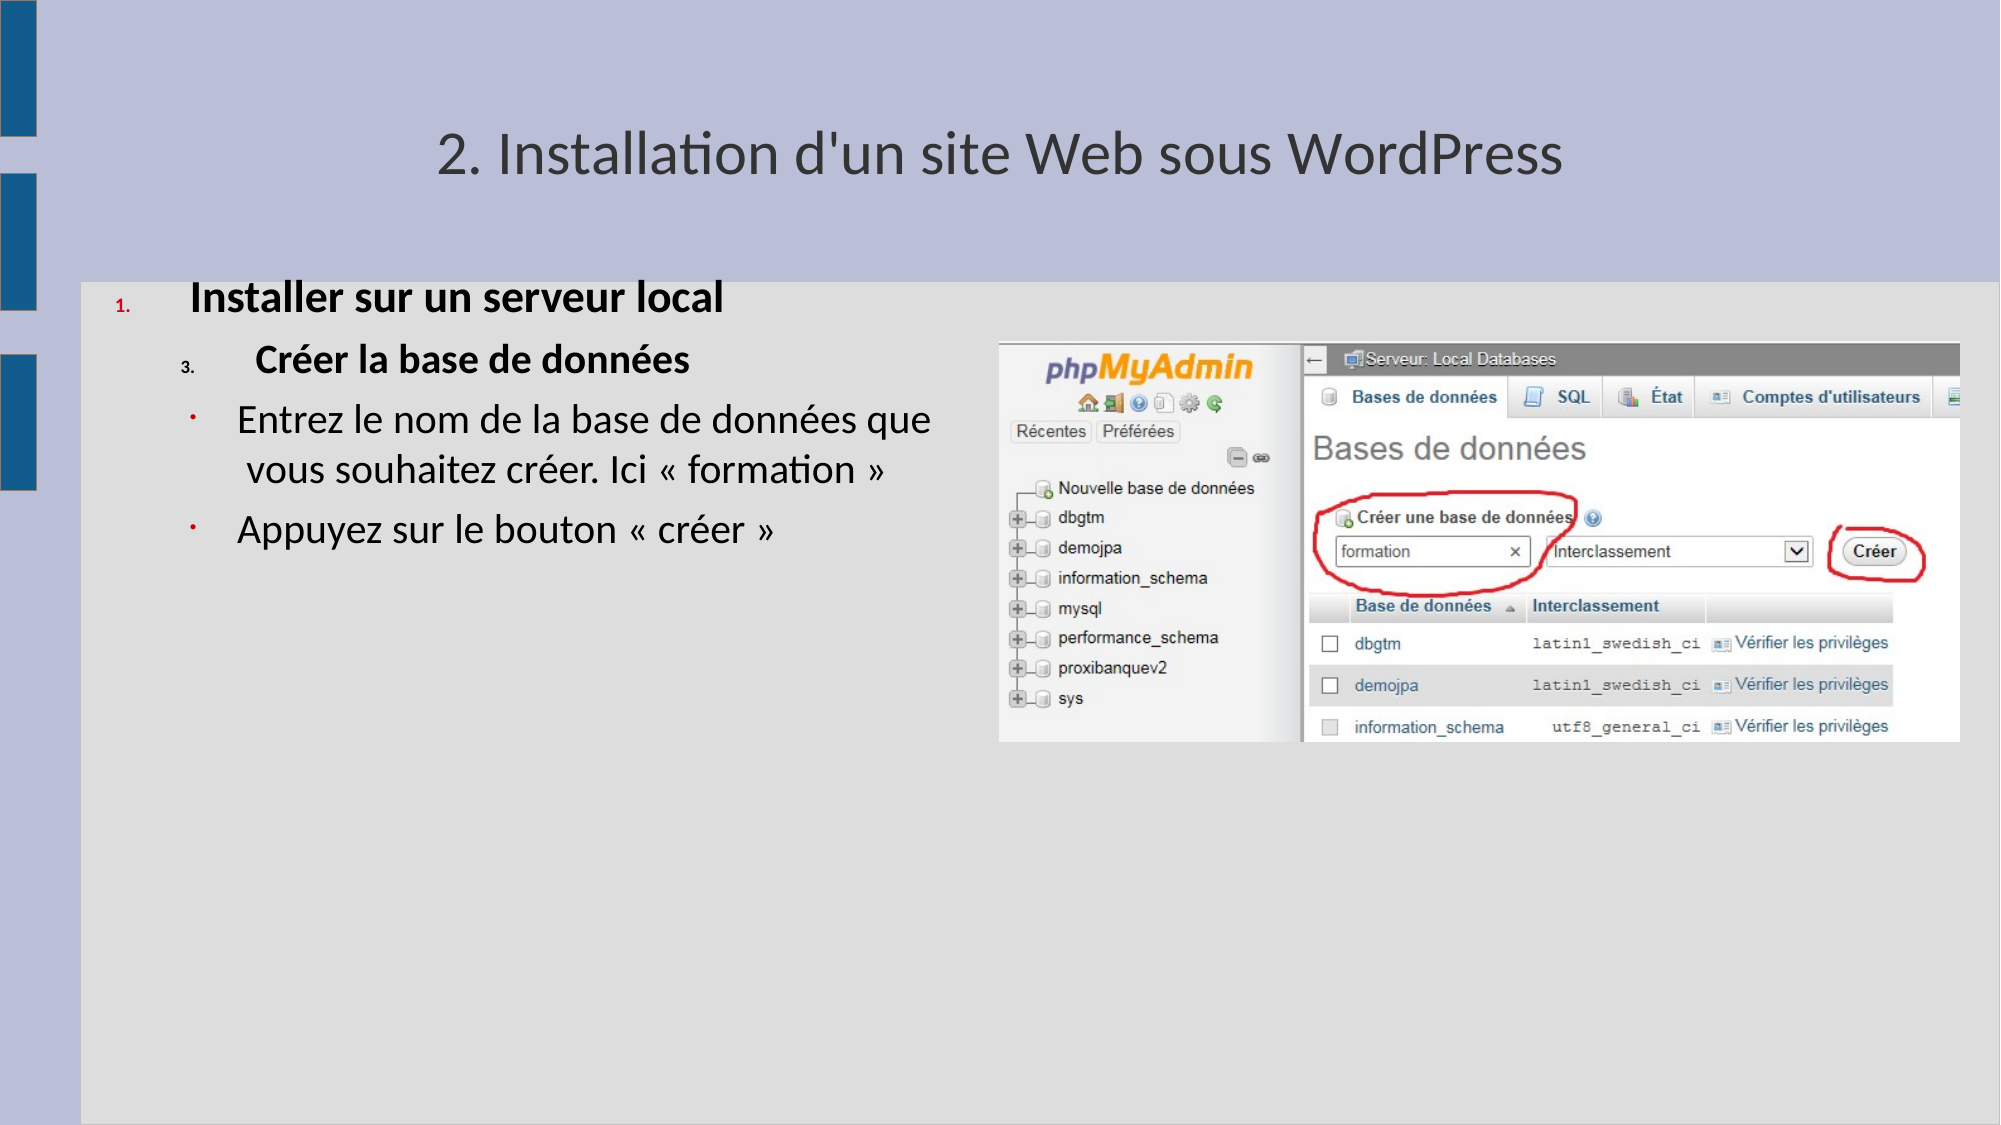

# 2. Installation d'un site Web sous WordPress
Installer sur un serveur local
Créer la base de données
Entrez le nom de la base de données que vous souhaitez créer. Ici « formation »
Appuyez sur le bouton « créer »